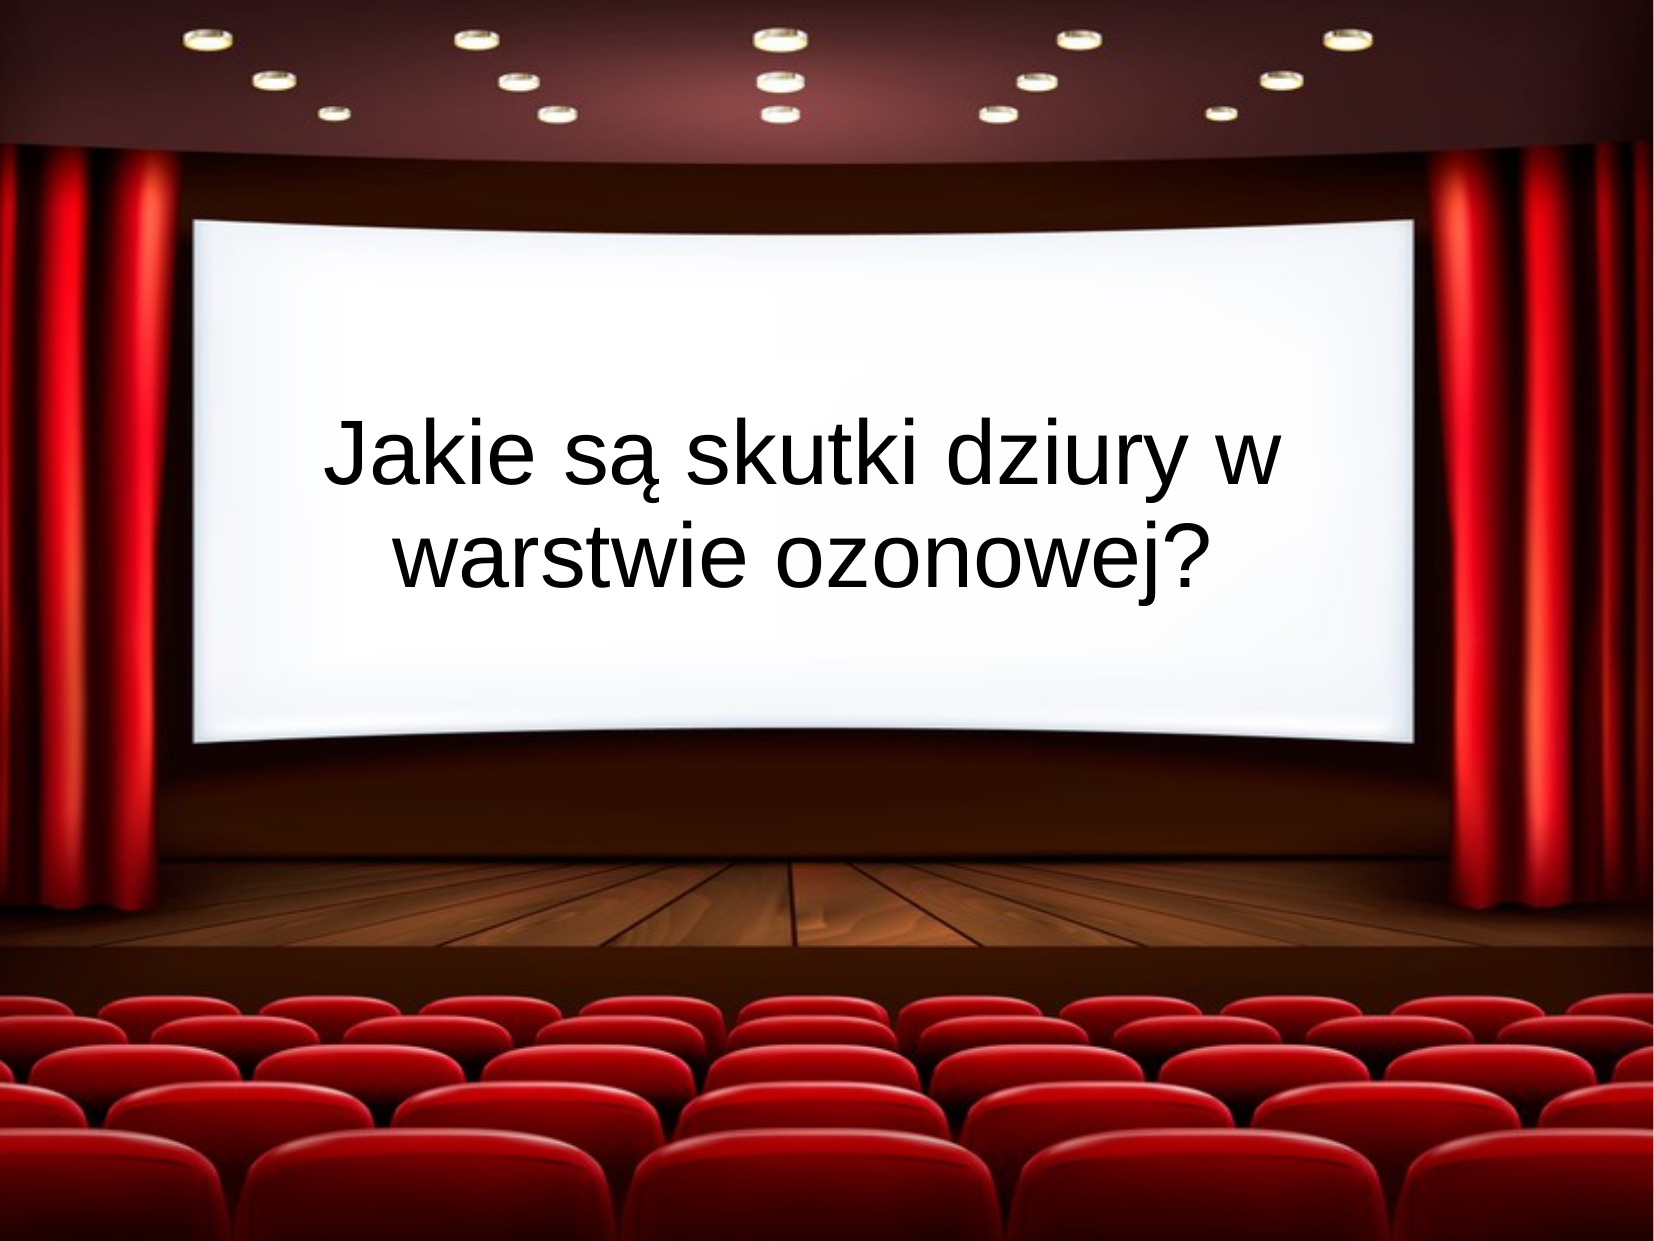

# Jakie są skutki dziury w warstwie ozonowej?